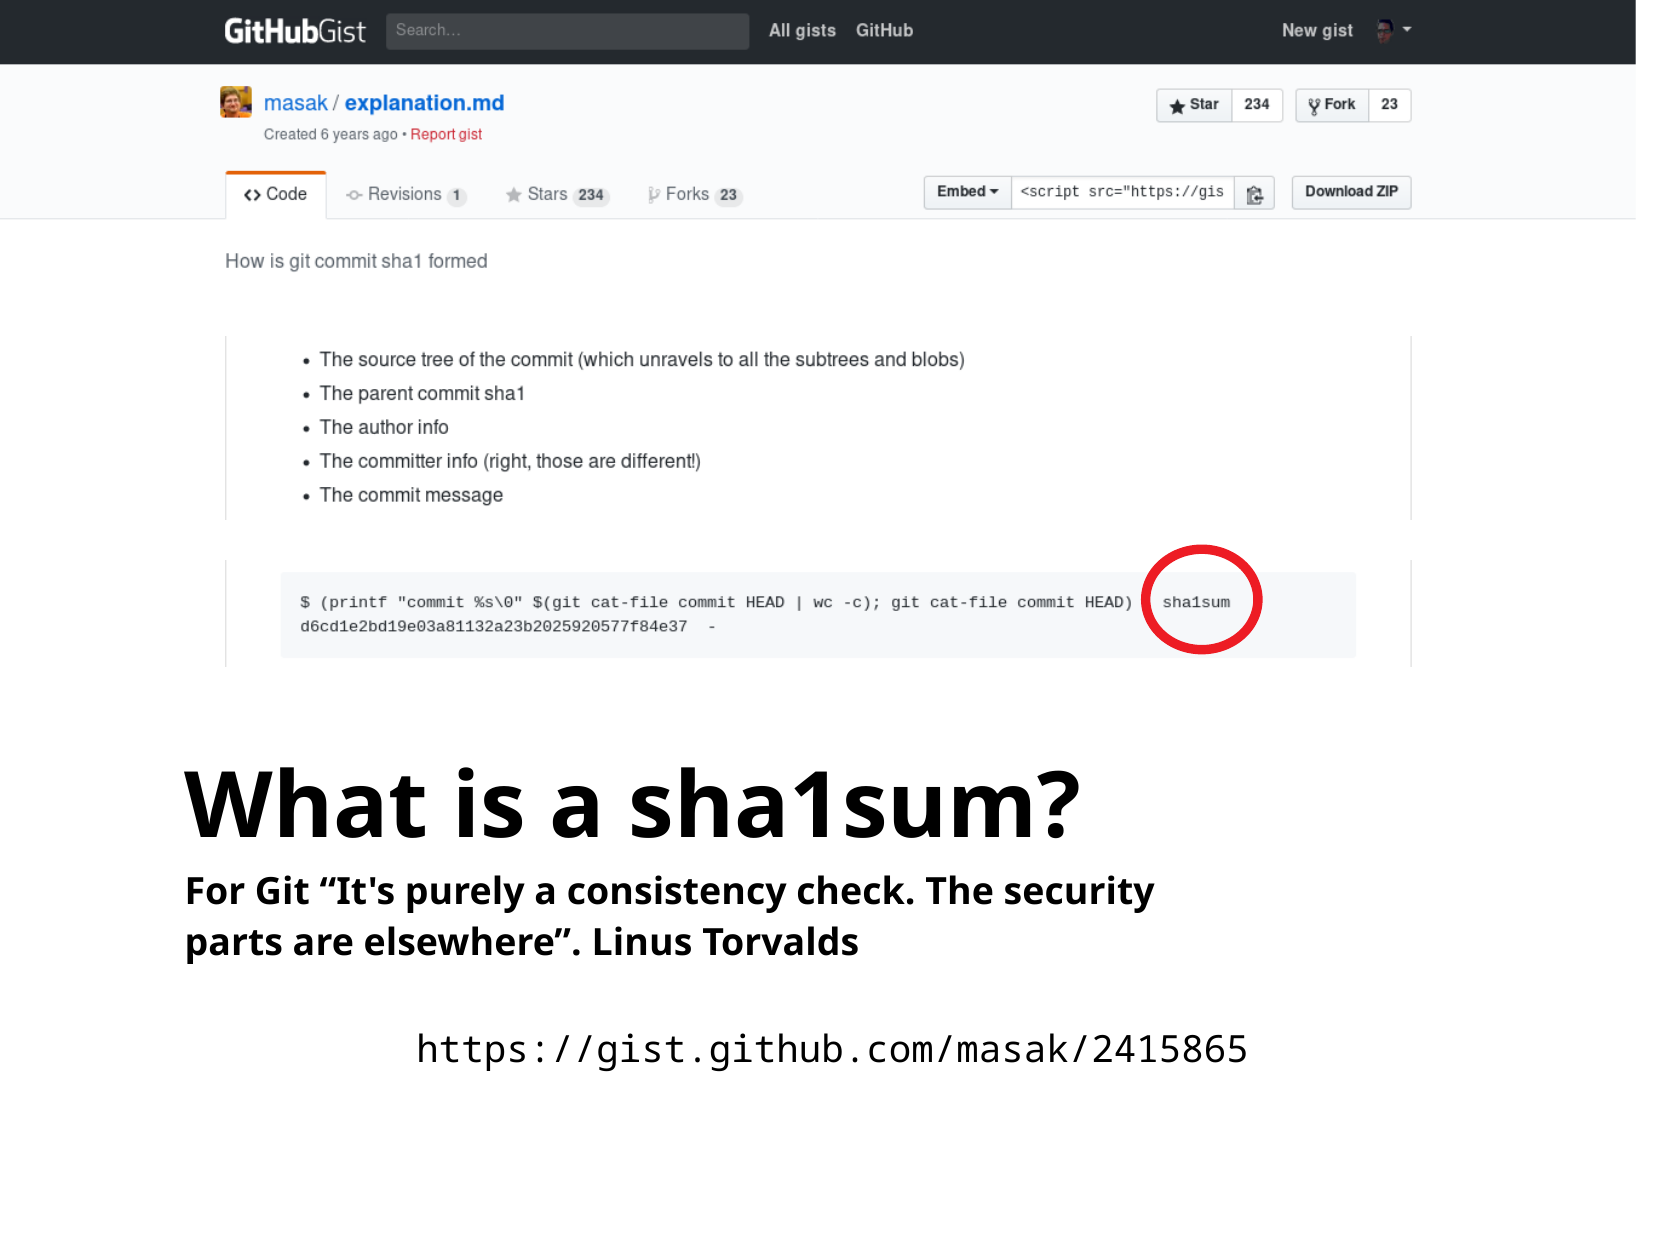

What is a sha1sum?
For Git “It's purely a consistency check. The security parts are elsewhere”. Linus Torvalds
https://gist.github.com/masak/2415865